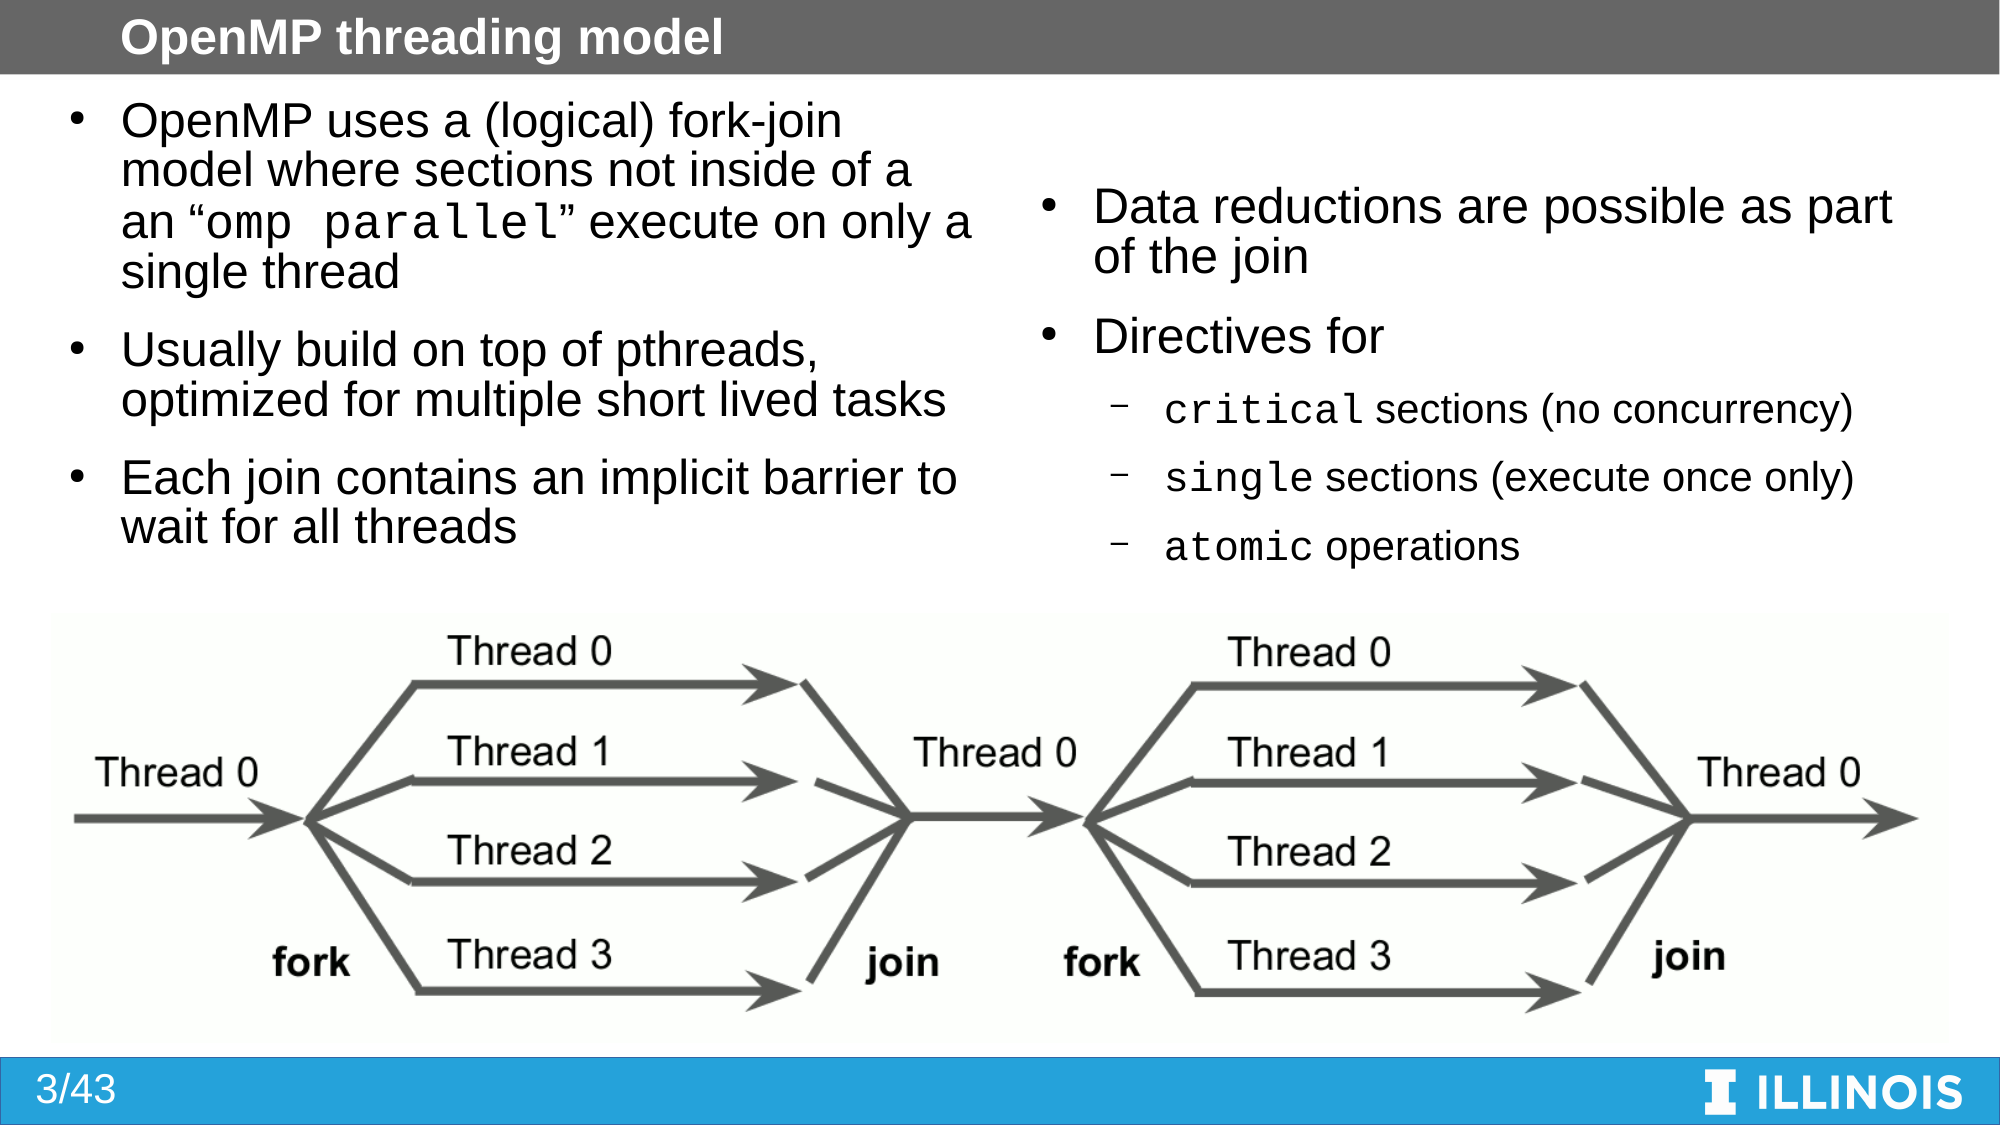

# OpenMP threading model
OpenMP uses a (logical) fork-join model where sections not inside of a an “omp parallel” execute on only a single thread
Usually build on top of pthreads, optimized for multiple short lived tasks
Each join contains an implicit barrier to wait for all threads
Data reductions are possible as part of the join
Directives for
critical sections (no concurrency)
single sections (execute once only)
atomic operations